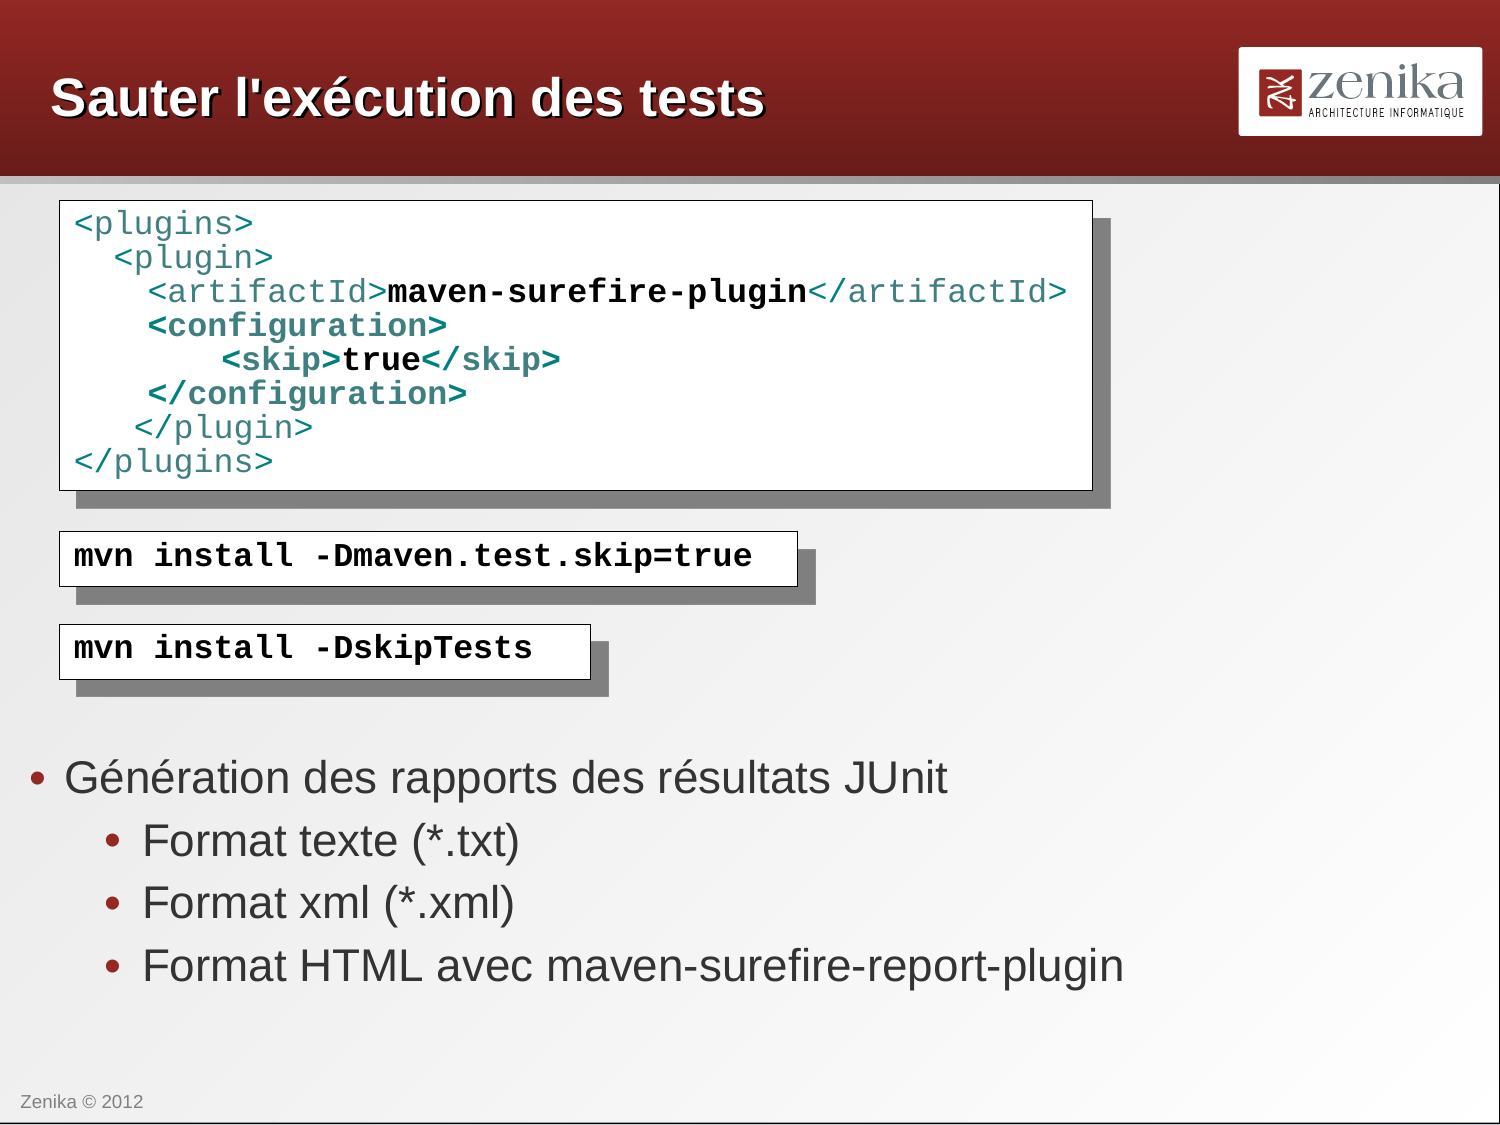

# Sauter l'exécution des tests
<plugins>
 <plugin>
	<artifactId>maven-surefire-plugin</artifactId>
	<configuration>
		<skip>true</skip>
	</configuration>
 </plugin>
</plugins>
mvn install -Dmaven.test.skip=true
mvn install -DskipTests
Génération des rapports des résultats JUnit
Format texte (*.txt)
Format xml (*.xml)
Format HTML avec maven-surefire-report-plugin